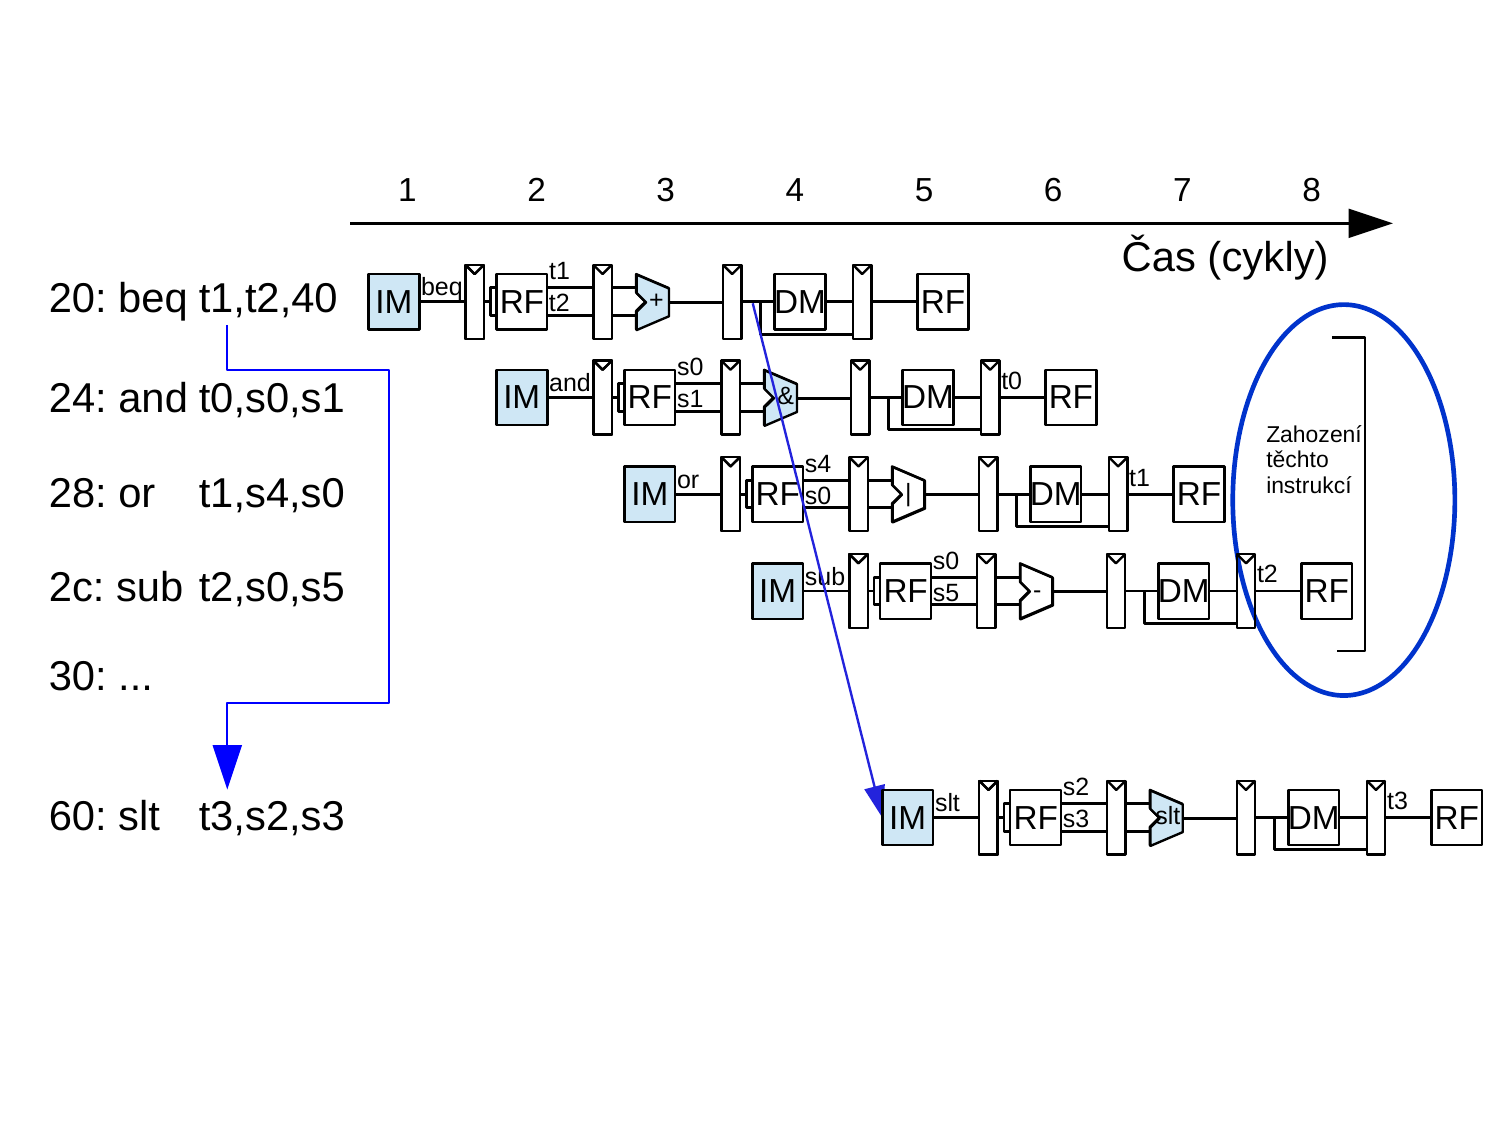

1
2
3
4
5
6
7
8
Čas (cykly)
t1
beq
20: beq	t1,t2,40
IM
RF
DM
RF
+
t2
24: and	t0,s0,s1
s0
t0
and
IM
RF
DM
RF
&
s1
Zahození
těchto
instrukcí
s4
t1
or
28: or	t1,s4,s0
IM
RF
DM
RF
|
s0
s0
t2
sub
2c: sub	t2,s0,s5
IM
RF
DM
RF
-
s5
30: ...
s2
t3
slt
slt
60: slt	t3,s2,s3
IM
RF
DM
RF
s3